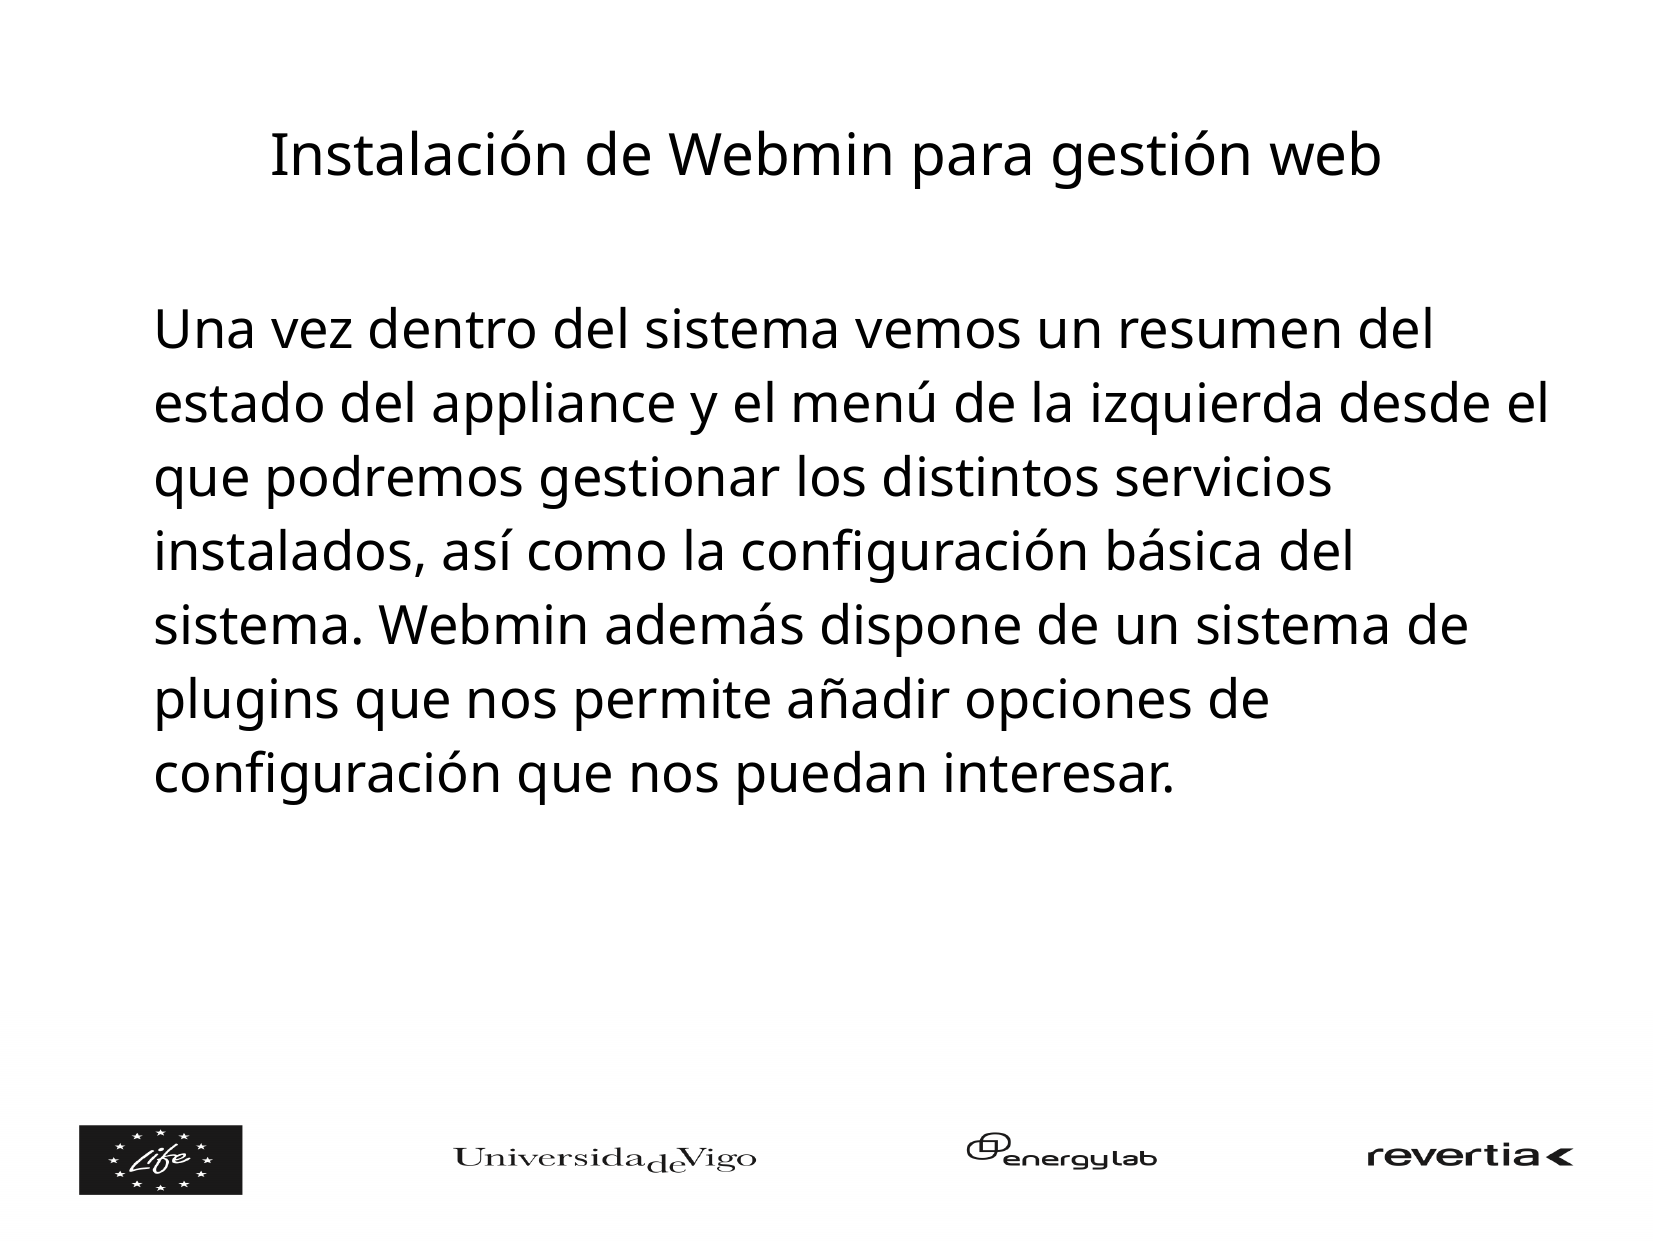

# Instalación de Webmin para gestión web
Una vez dentro del sistema vemos un resumen del estado del appliance y el menú de la izquierda desde el que podremos gestionar los distintos servicios instalados, así como la configuración básica del sistema. Webmin además dispone de un sistema de plugins que nos permite añadir opciones de configuración que nos puedan interesar.